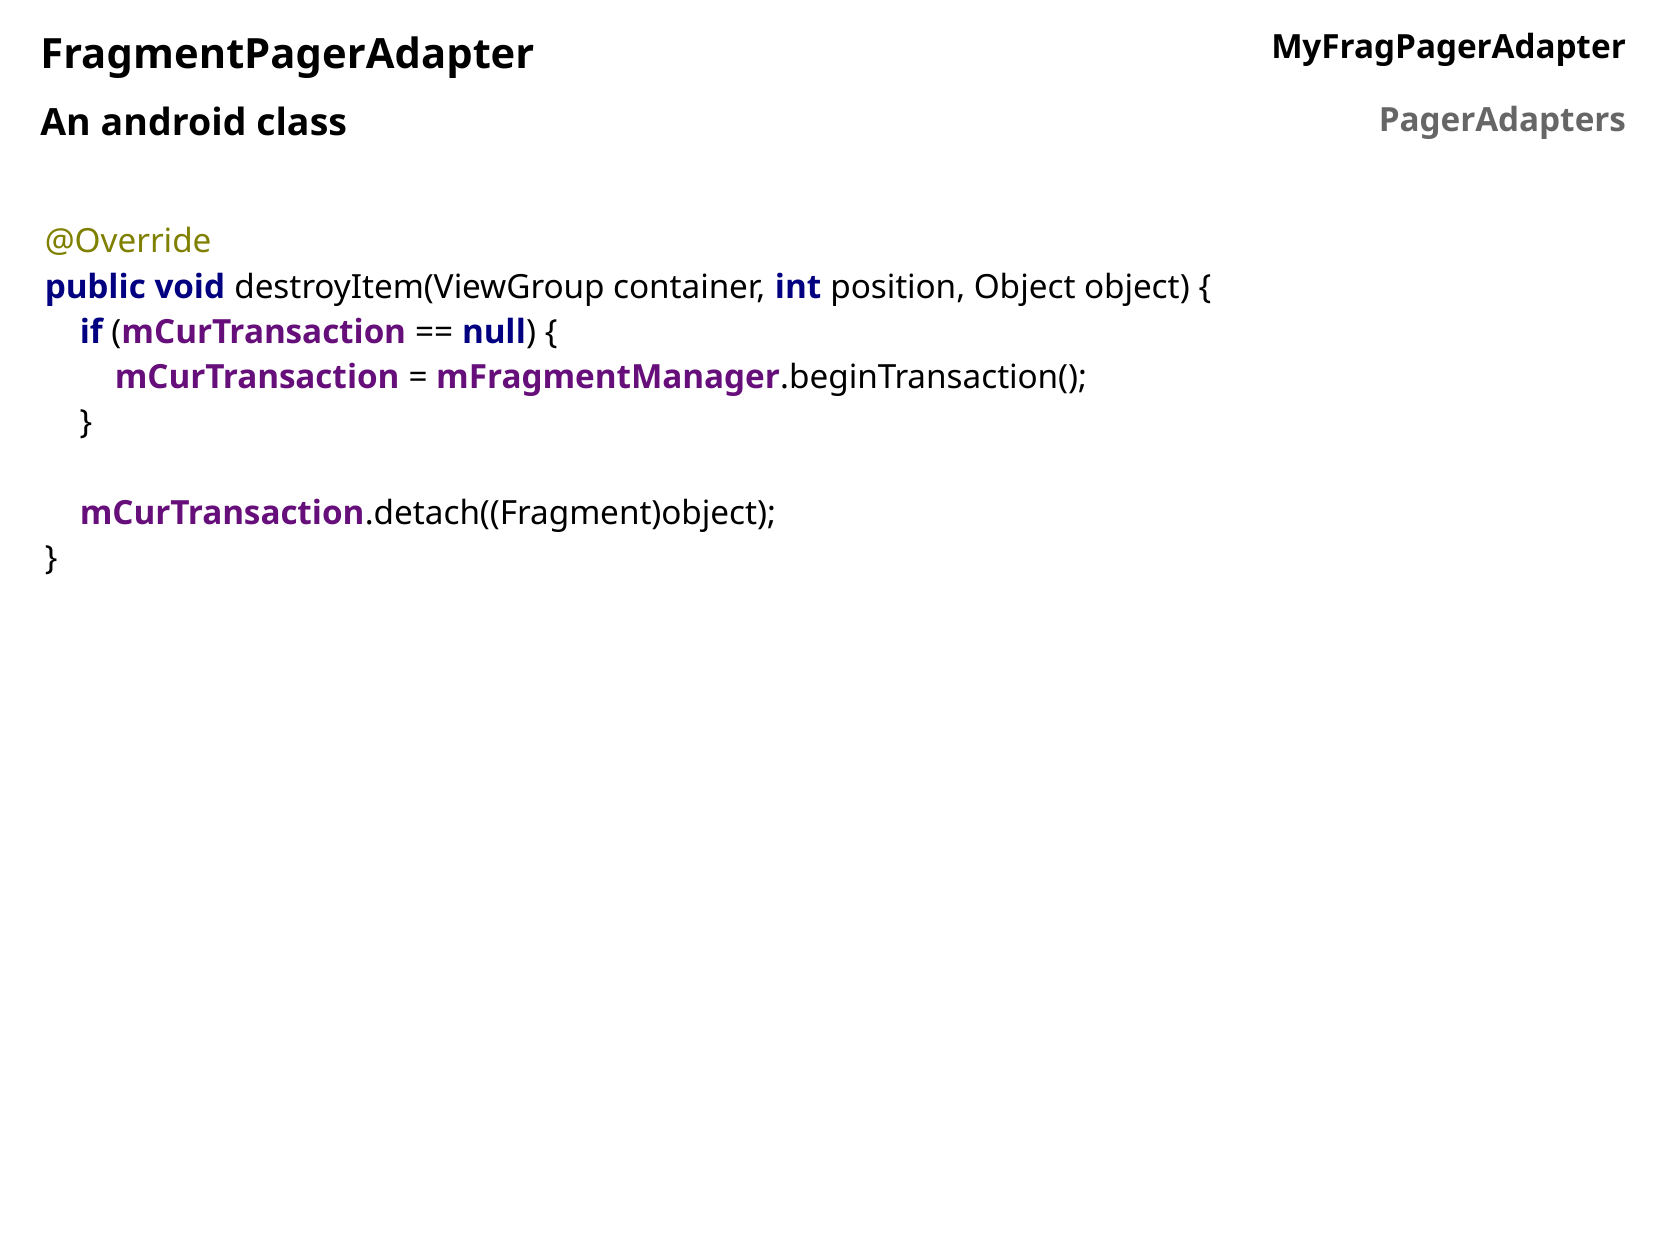

| FragmentPagerAdapter | MyFragPagerAdapter |
| --- | --- |
| An android class | PagerAdapters |
MyPlainPagerAdapter - UML diagram
@Override
public void destroyItem(ViewGroup container, int position, Object object) {
 if (mCurTransaction == null) {
 mCurTransaction = mFragmentManager.beginTransaction();
 }
 mCurTransaction.detach((Fragment)object);
}